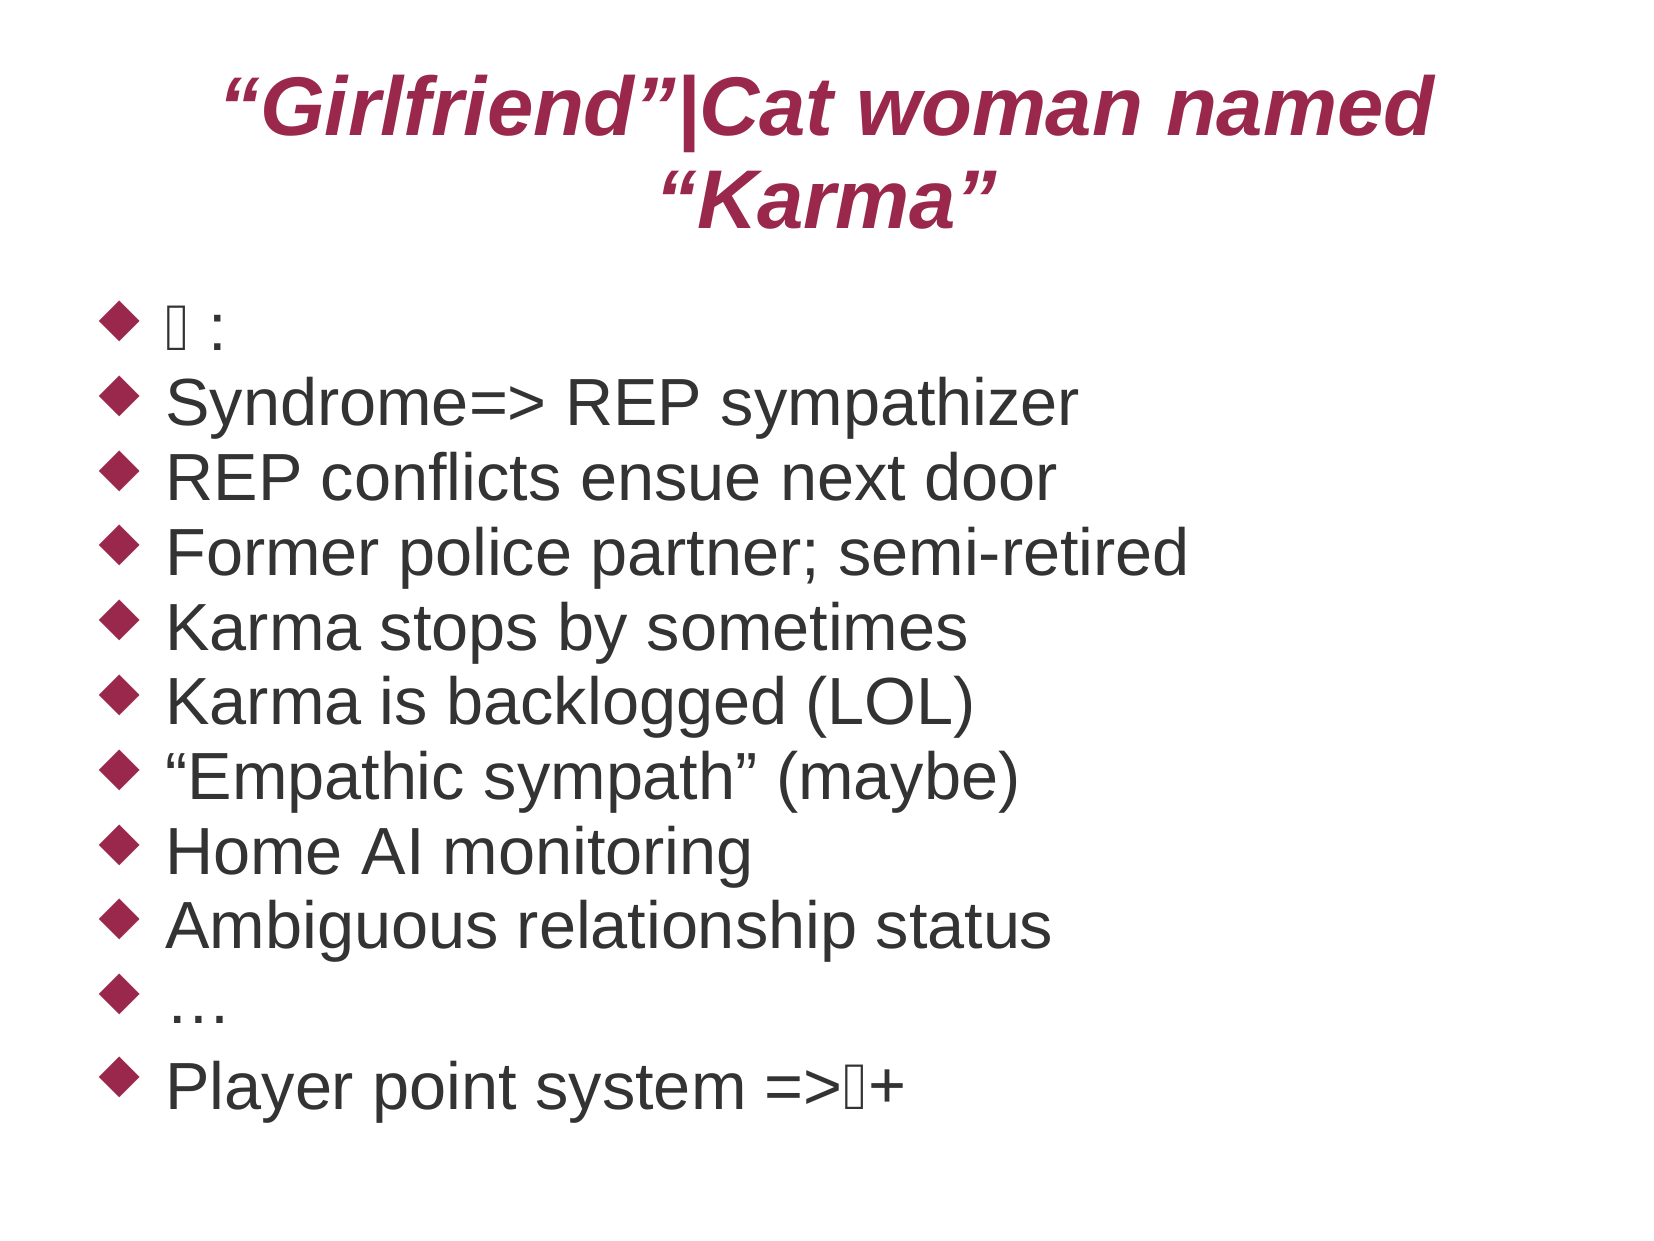

# “Girlfriend”|Cat woman named “Karma”
 :
Syndrome=> REP sympathizer
REP conflicts ensue next door
Former police partner; semi-retired
Karma stops by sometimes
Karma is backlogged (LOL)
“Empathic sympath” (maybe)
Home AI monitoring
Ambiguous relationship status
…
Player point system =>+